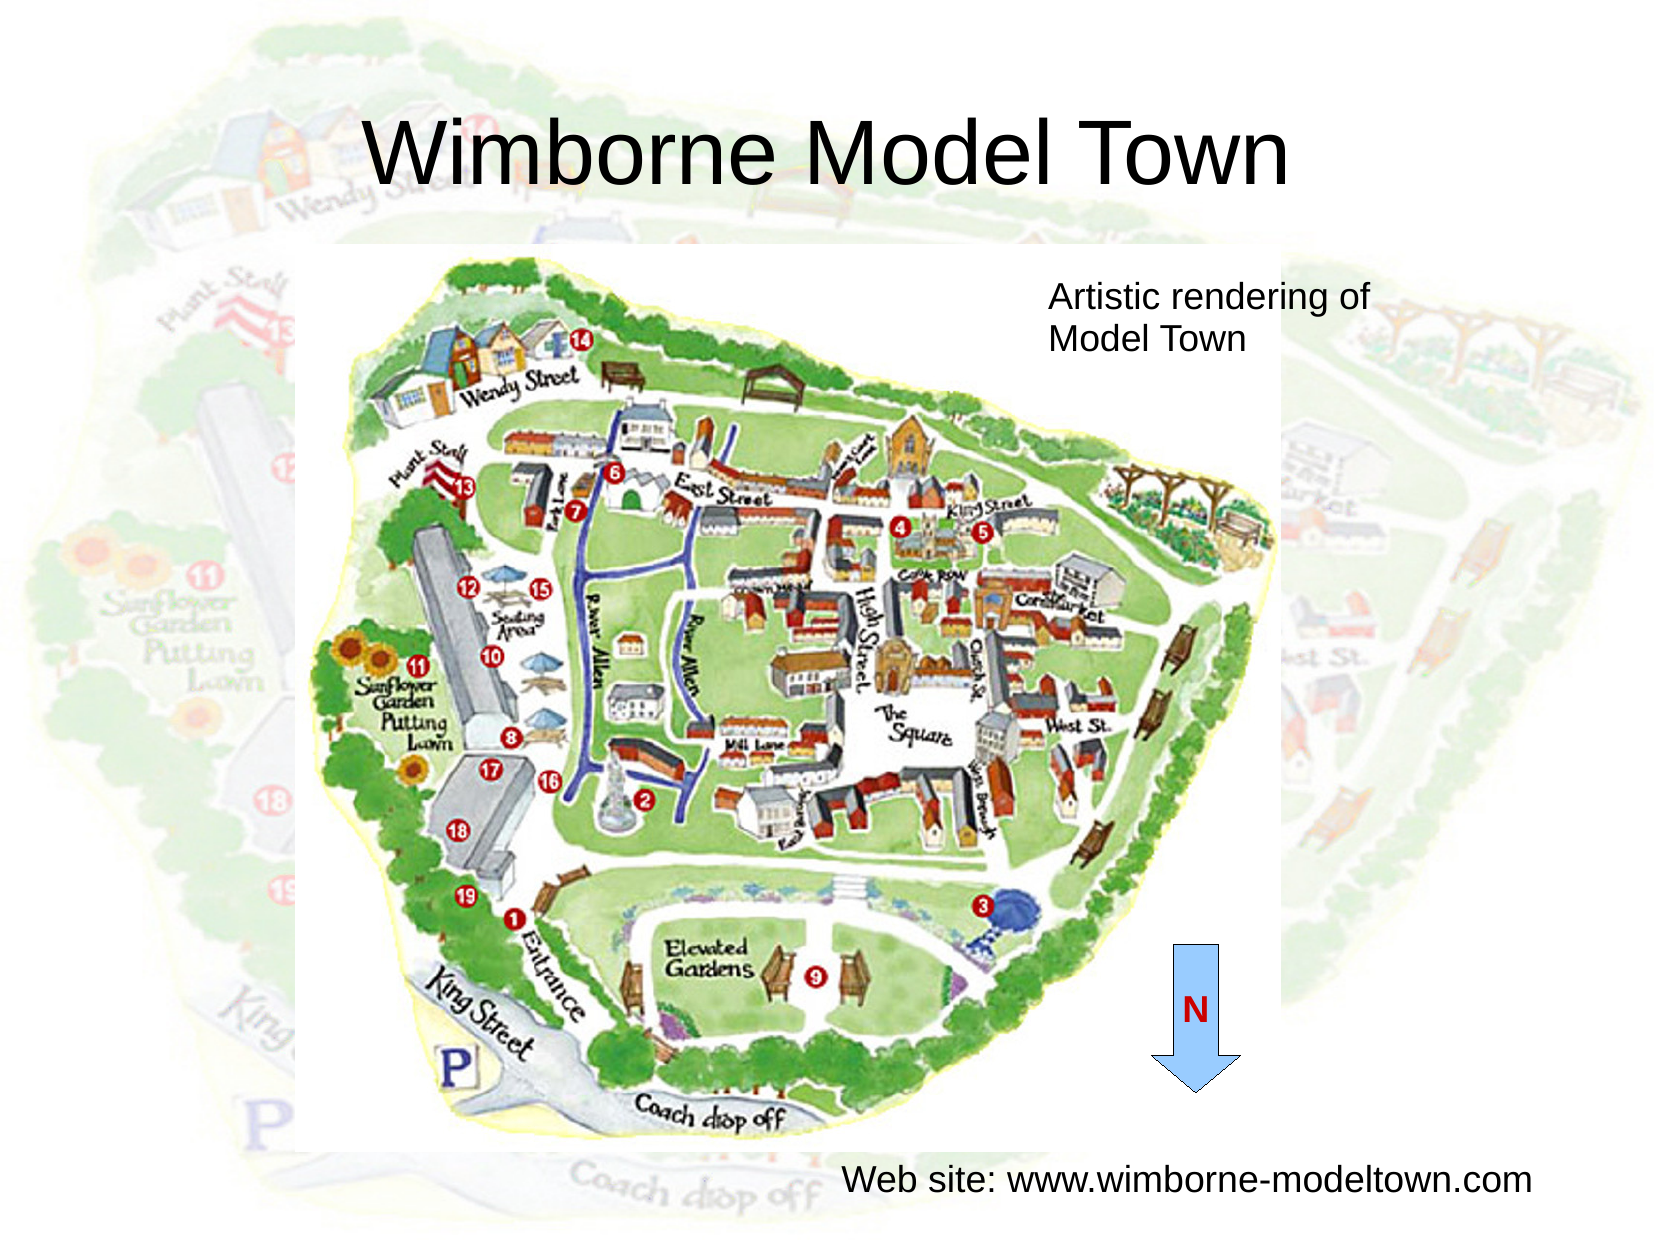

# Wimborne Model Town
Artistic rendering of Model Town
N
Web site: www.wimborne-modeltown.com